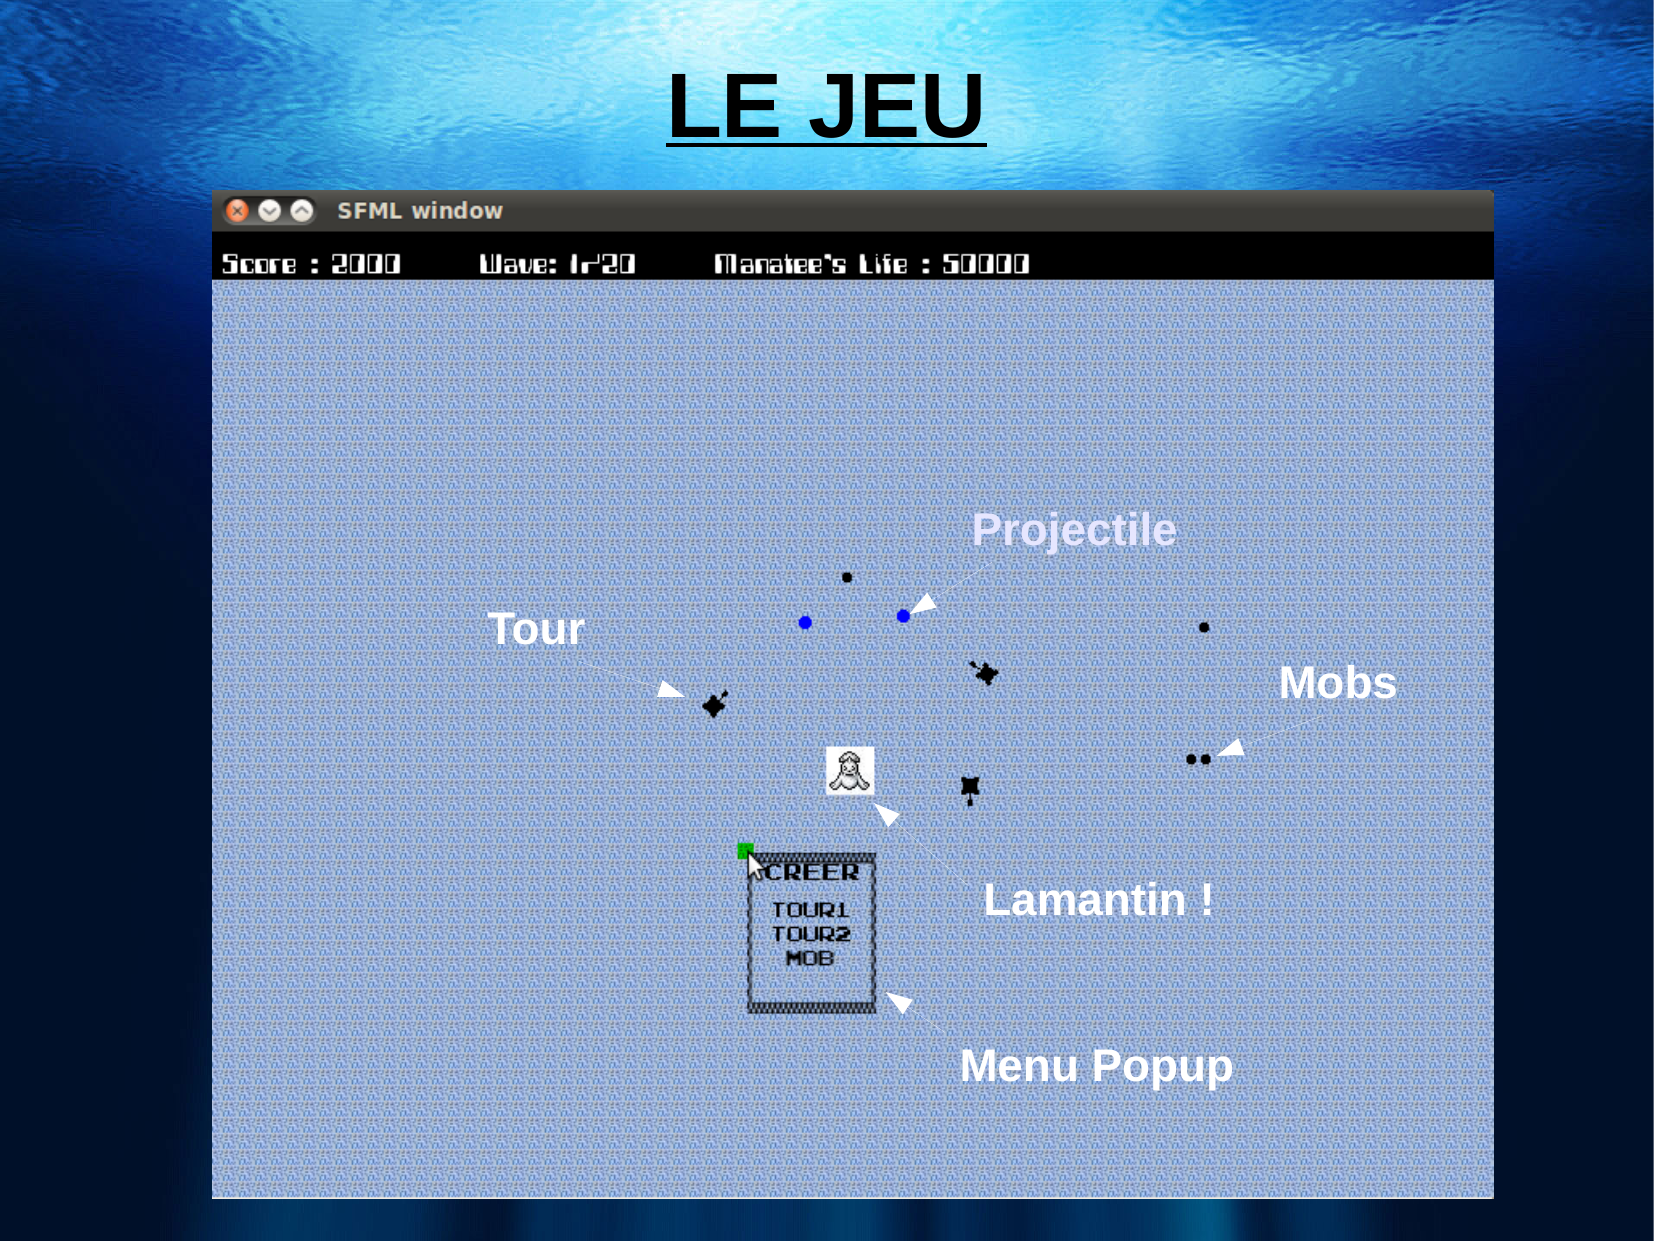

# LE JEU
Projectile
Tour
Mobs
Lamantin !
Menu Popup